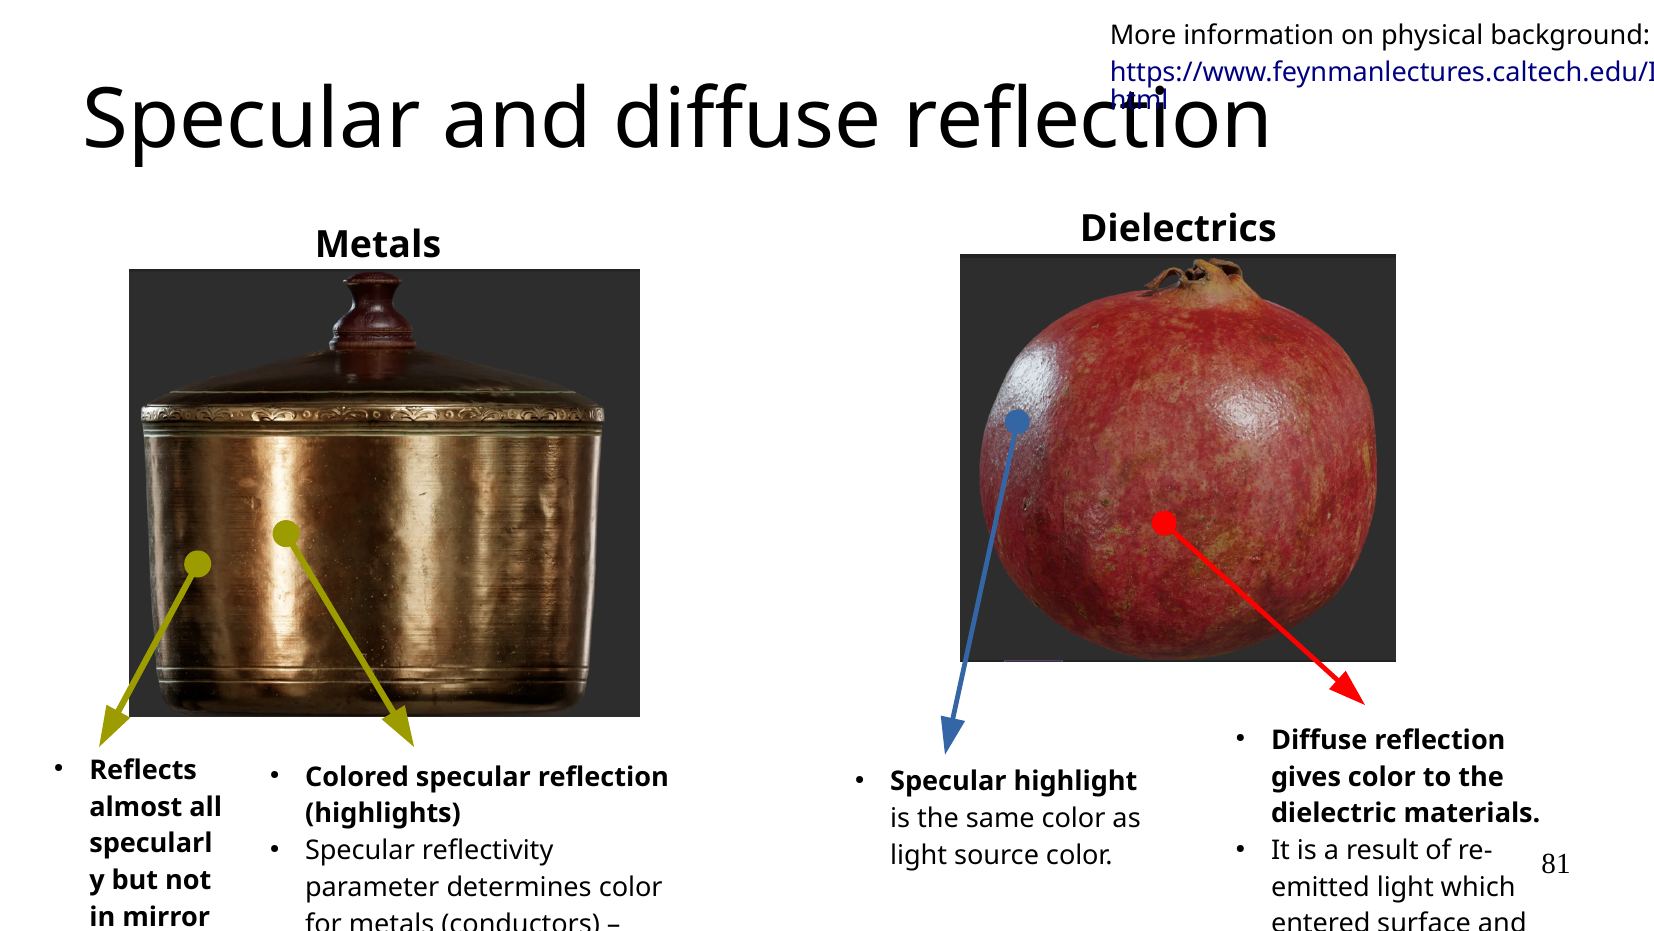

More information on physical background:https://www.feynmanlectures.caltech.edu/II_toc.html
# Specular and diffuse reflection
Dielectrics
Metals
Diffuse reflection gives color to the dielectric materials.
It is a result of re-emitted light which entered surface and partially absorbed.
Reflects almost all specularly but not in mirror direction!
Colored specular reflection (highlights)
Specular reflectivity parameter determines color for metals (conductors) – approximation of spectral selectivity
Specular highlight is the same color as light source color.
81